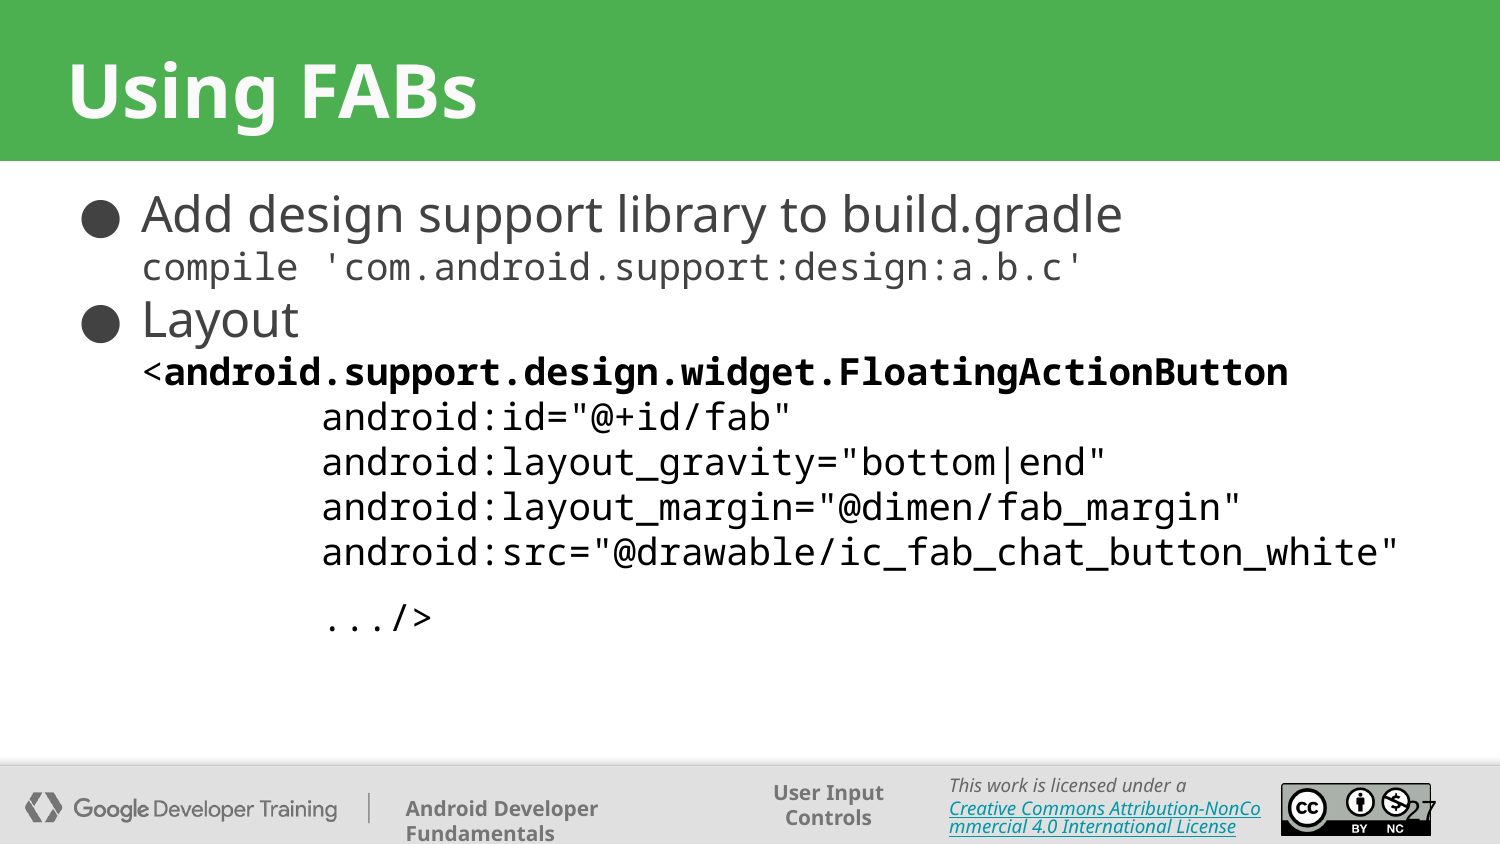

# Using FABs
Add design support library to build.gradle
compile 'com.android.support:design:a.b.c'
Layout
<android.support.design.widget.FloatingActionButton
 android:id="@+id/fab"
 android:layout_gravity="bottom|end"
 android:layout_margin="@dimen/fab_margin"
 android:src="@drawable/ic_fab_chat_button_white"
 .../>